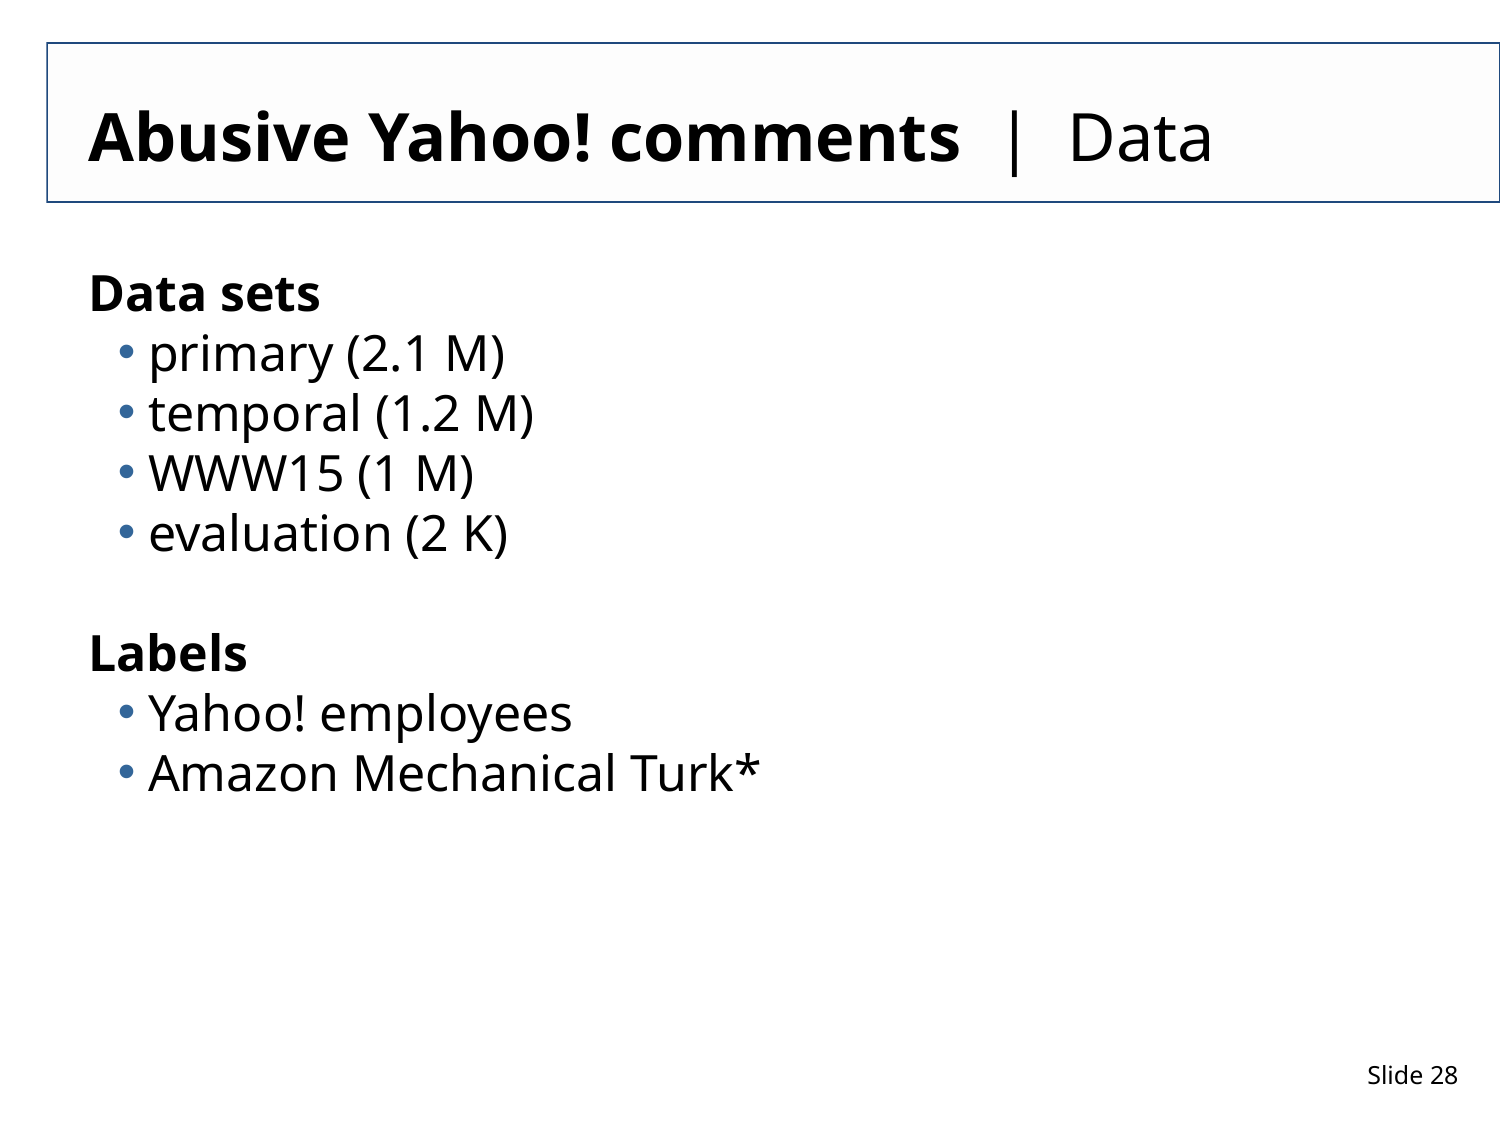

Abusive Yahoo! comments | Data
Data sets
primary (2.1 M)
temporal (1.2 M)
WWW15 (1 M)
evaluation (2 K)
Labels
Yahoo! employees
Amazon Mechanical Turk*